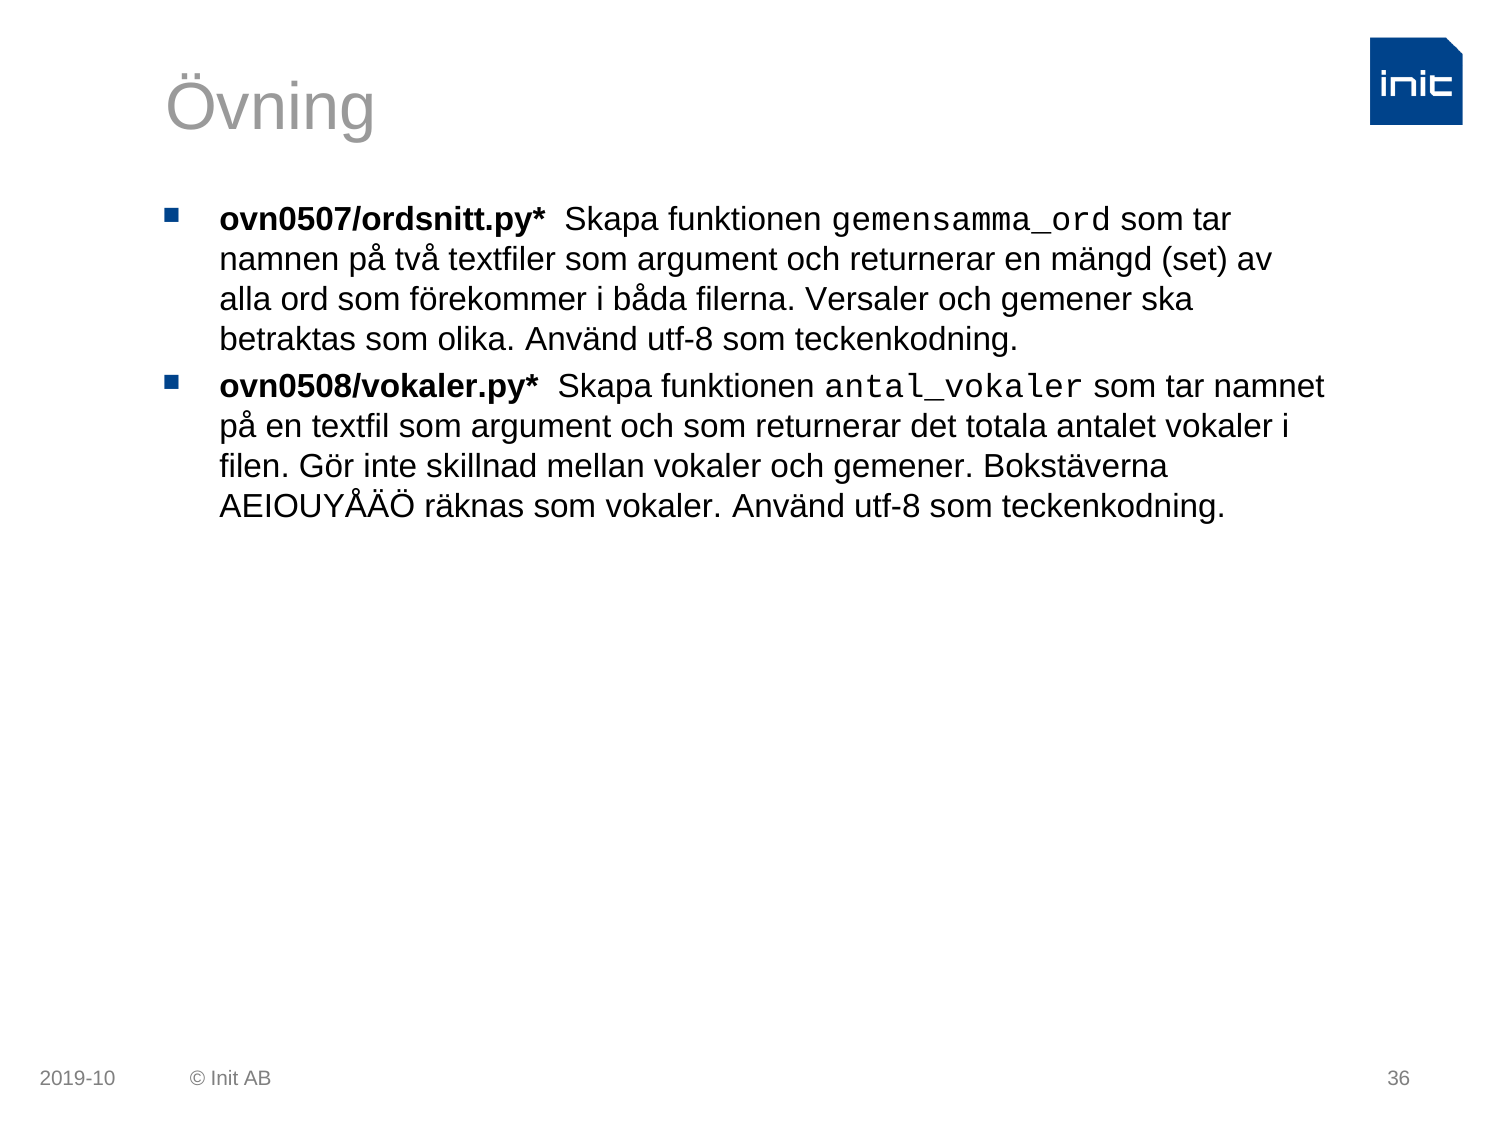

Övning
ovn0507/ordsnitt.py* Skapa funktionen gemensamma_ord som tar namnen på två textfiler som argument och returnerar en mängd (set) av alla ord som förekommer i båda filerna. Versaler och gemener ska betraktas som olika. Använd utf-8 som teckenkodning.
ovn0508/vokaler.py* Skapa funktionen antal_vokaler som tar namnet på en textfil som argument och som returnerar det totala antalet vokaler i filen. Gör inte skillnad mellan vokaler och gemener. Bokstäverna AEIOUYÅÄÖ räknas som vokaler. Använd utf-8 som teckenkodning.
2019-10
© Init AB